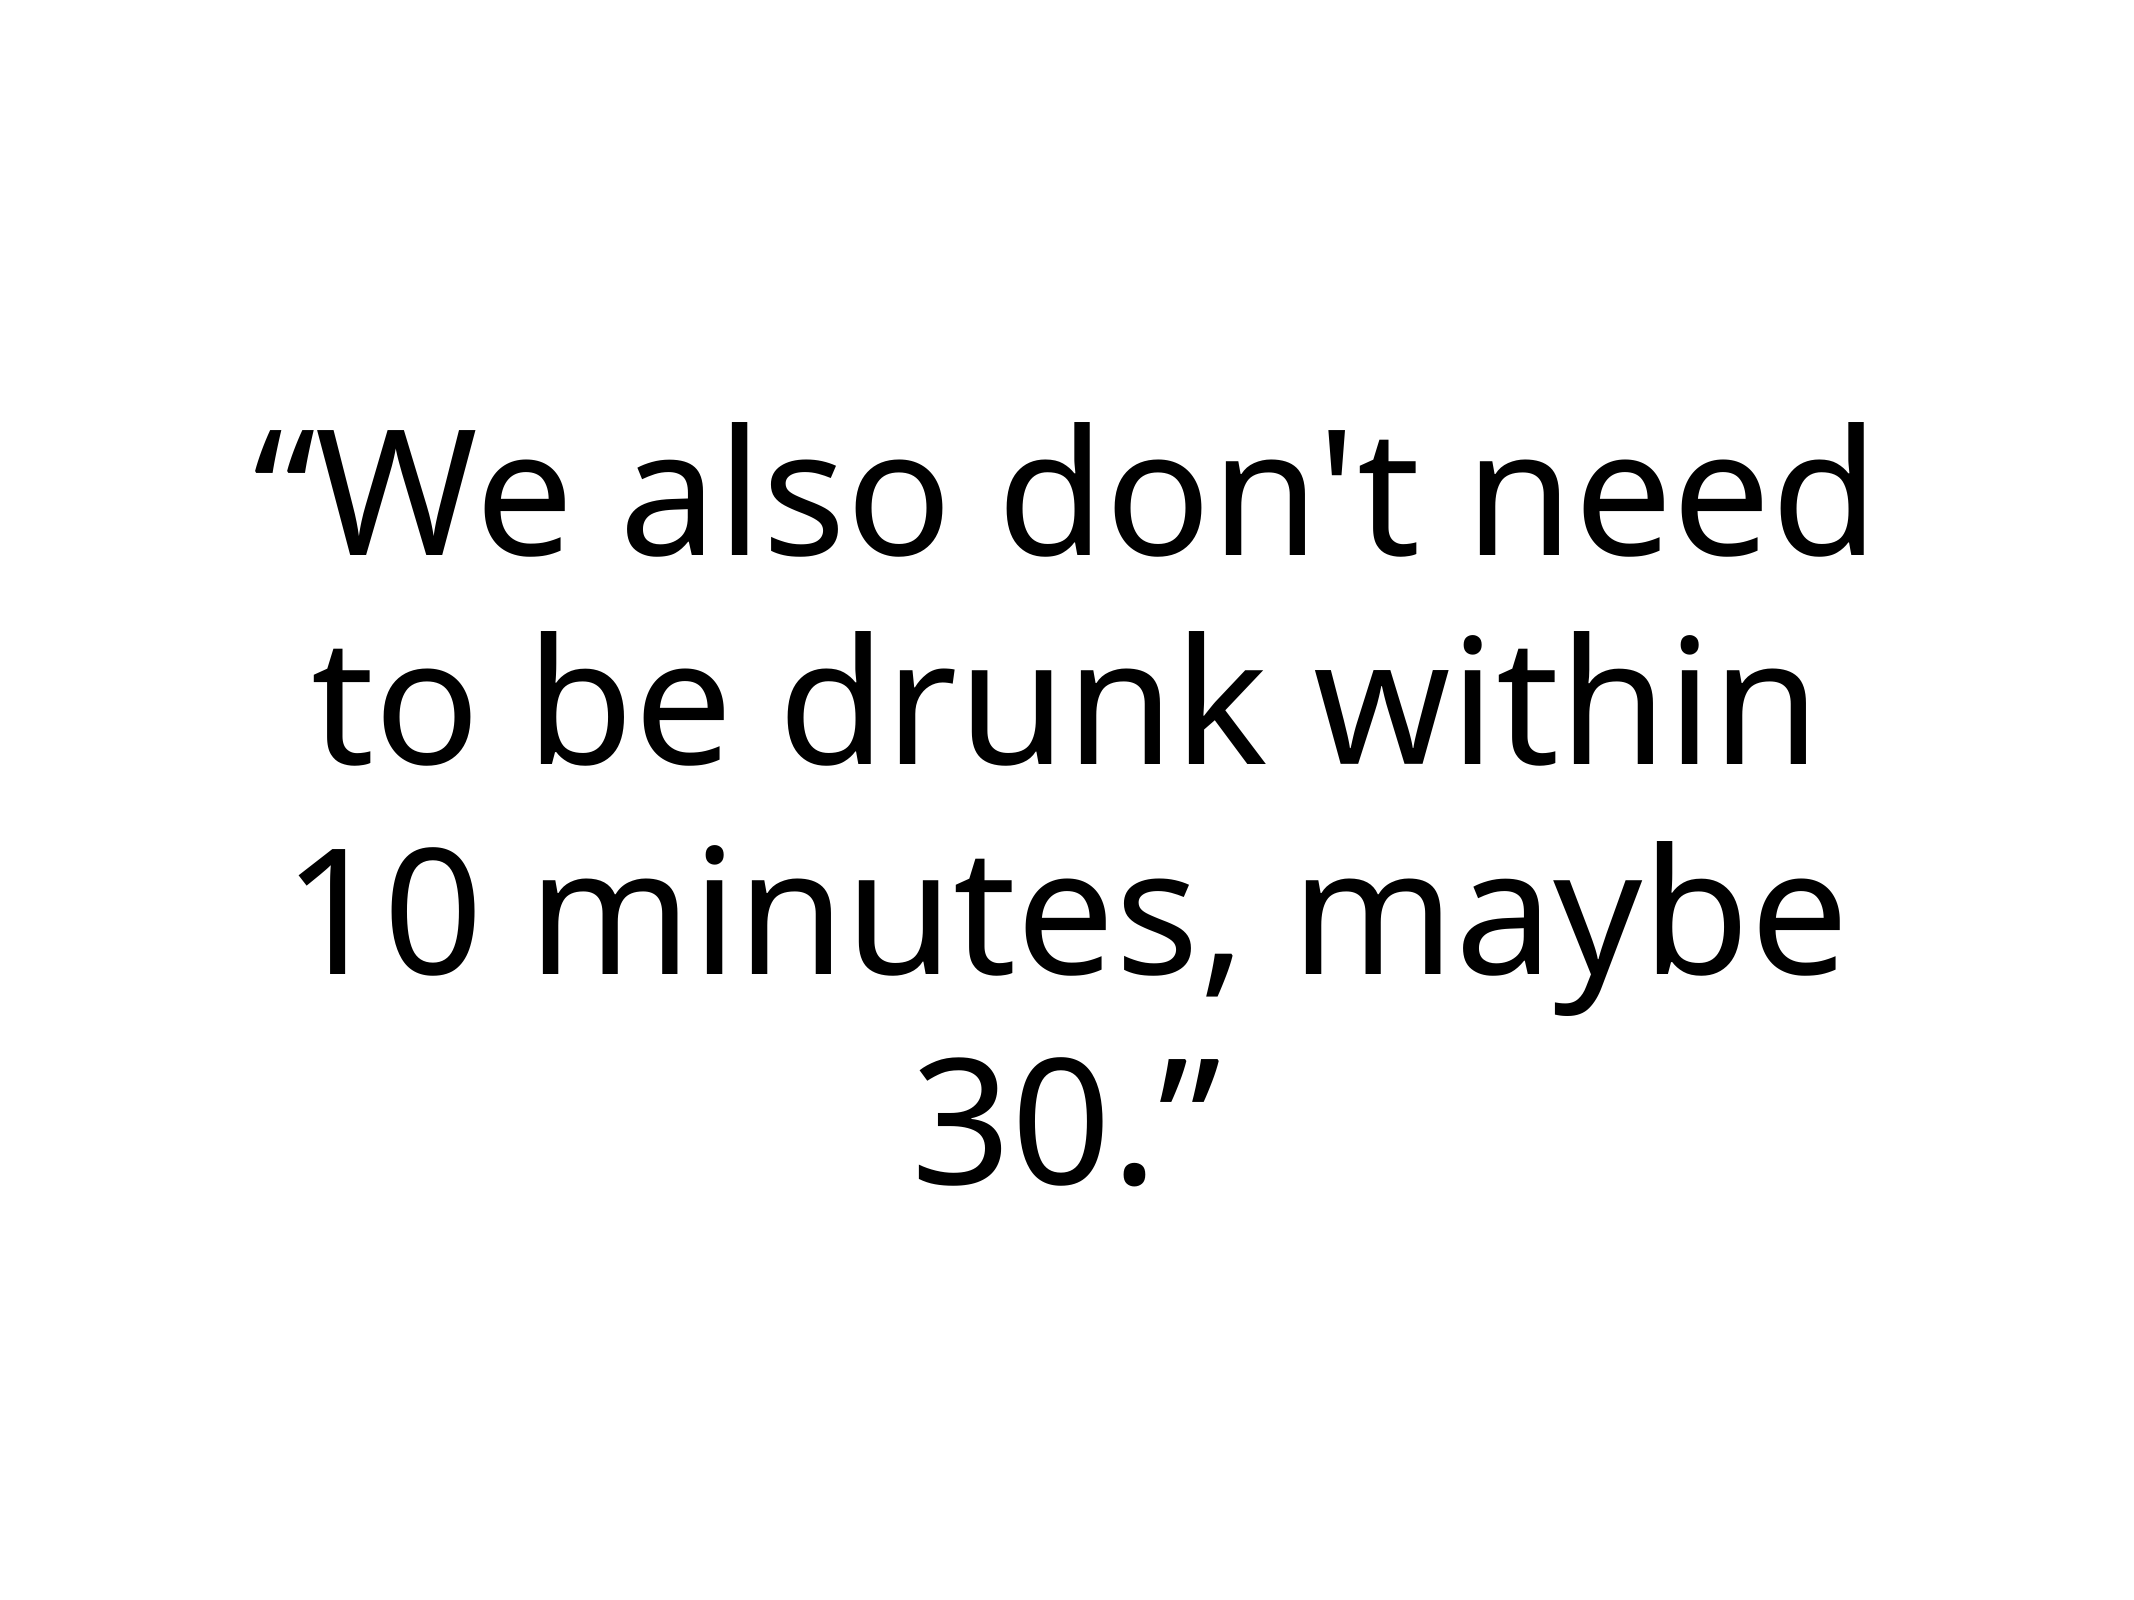

# “We also don't need to be drunk within 10 minutes, maybe 30.”